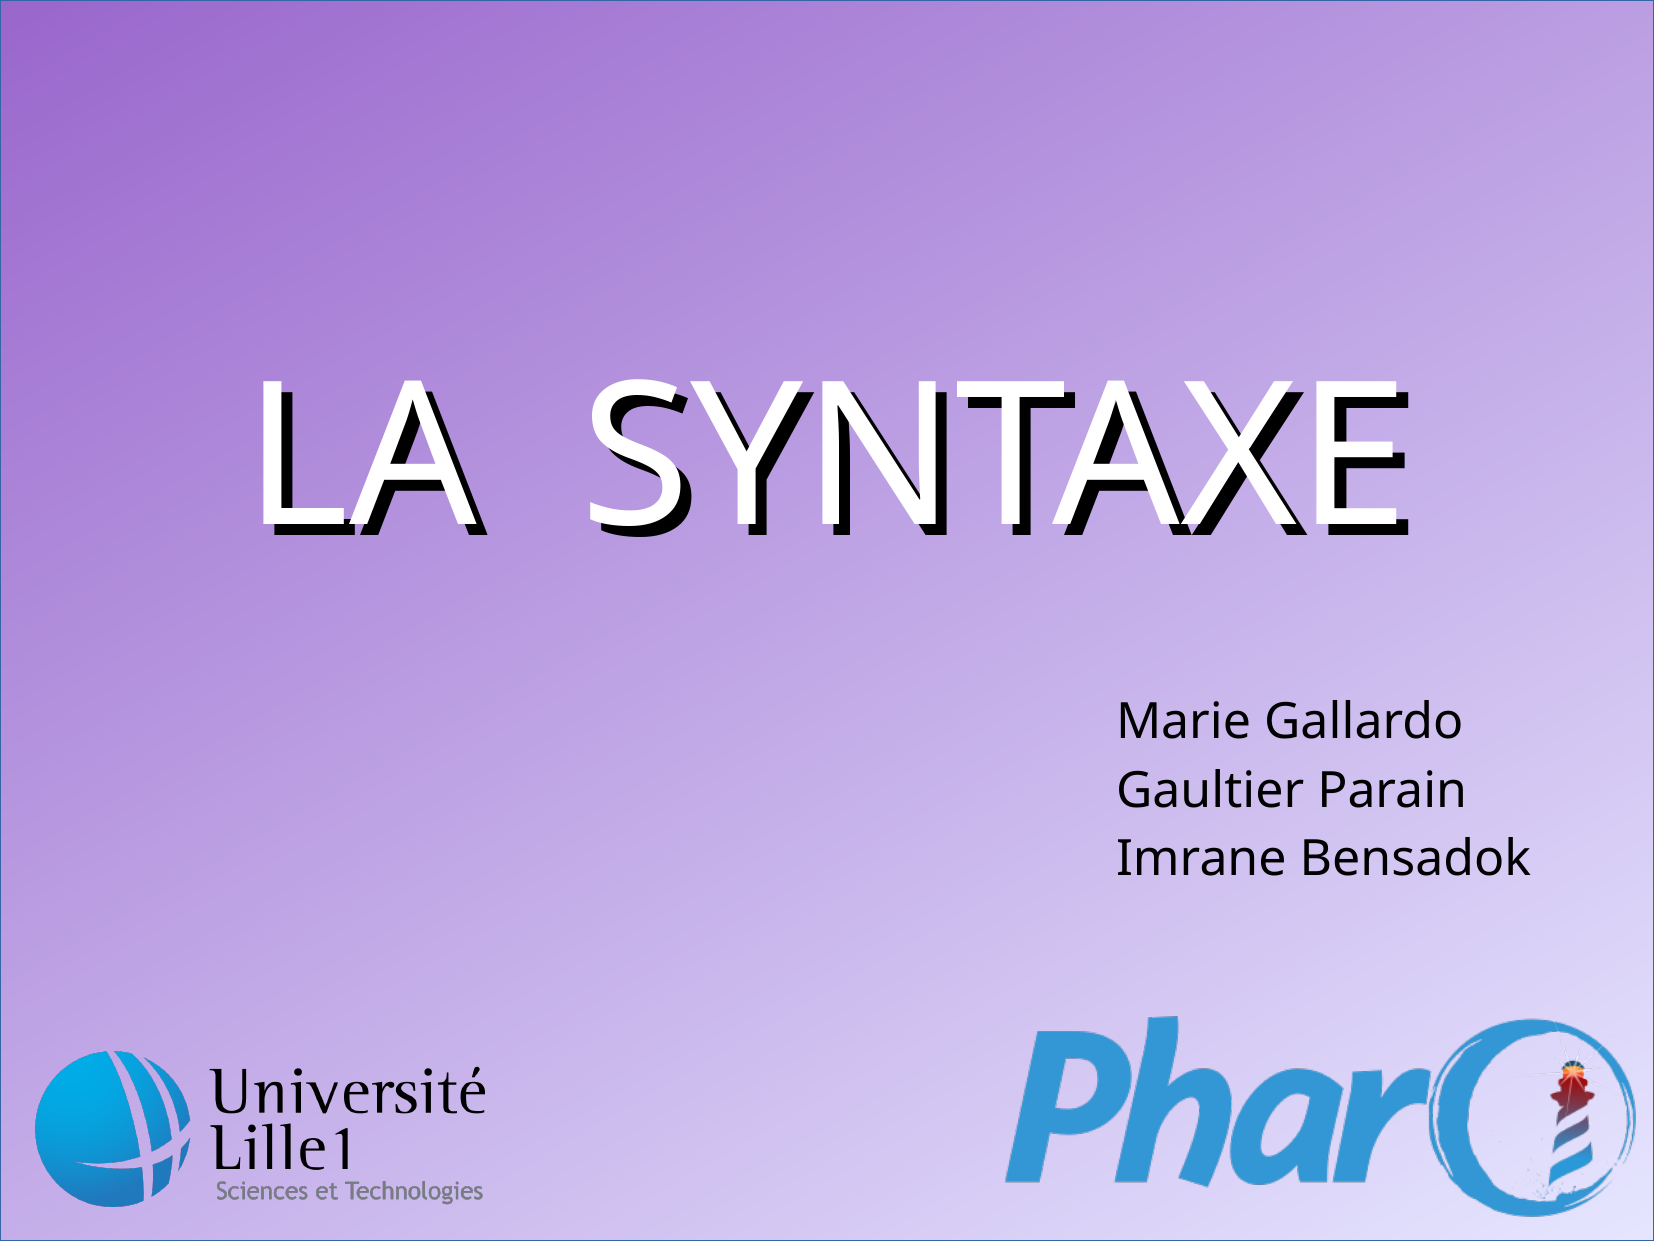

# LA SYNTAXE
														Marie Gallardo
														Gaultier Parain
														Imrane Bensadok